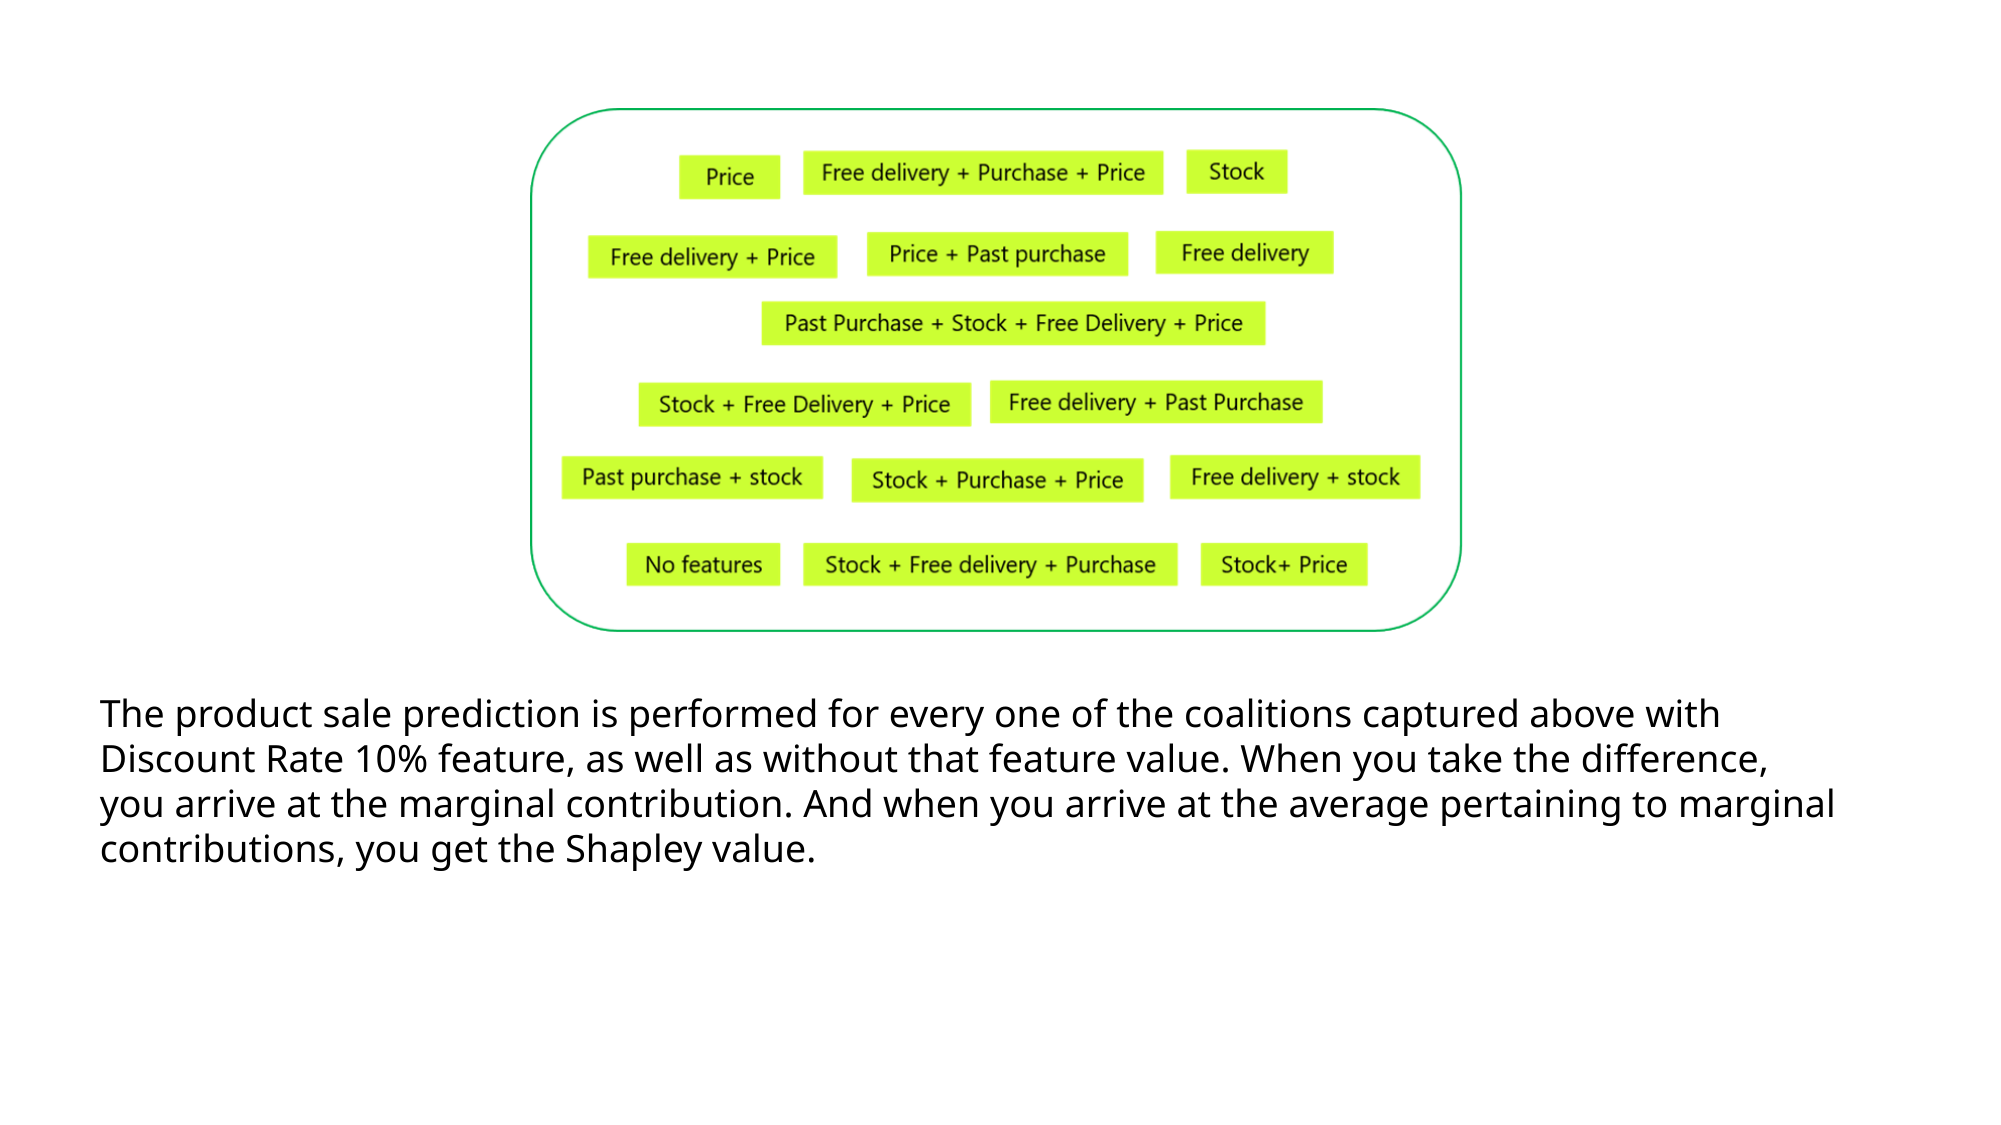

The product sale prediction is performed for every one of the coalitions captured above with Discount Rate 10% feature, as well as without that feature value. When you take the difference, you arrive at the marginal contribution. And when you arrive at the average pertaining to marginal contributions, you get the Shapley value.